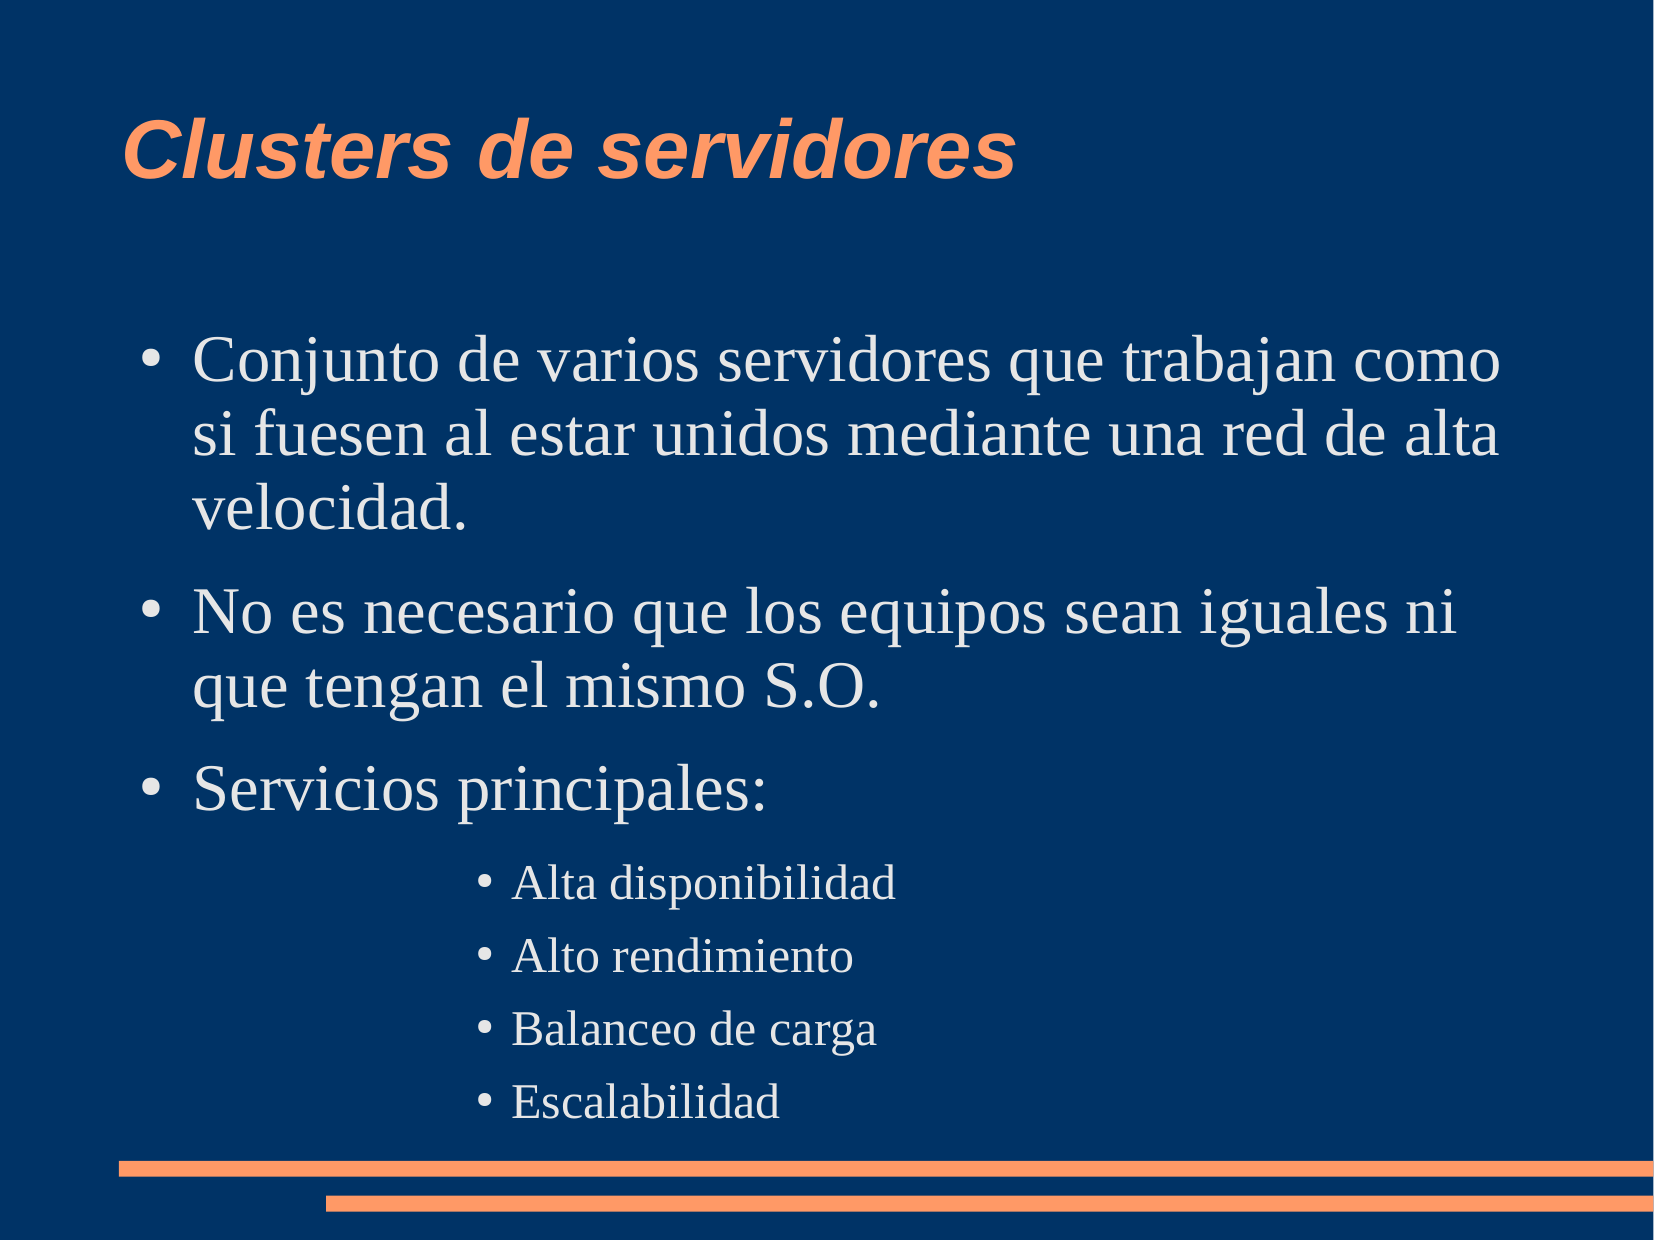

# Clusters de servidores
Conjunto de varios servidores que trabajan como si fuesen al estar unidos mediante una red de alta velocidad.
No es necesario que los equipos sean iguales ni que tengan el mismo S.O.
Servicios principales:
Alta disponibilidad
Alto rendimiento
Balanceo de carga
Escalabilidad